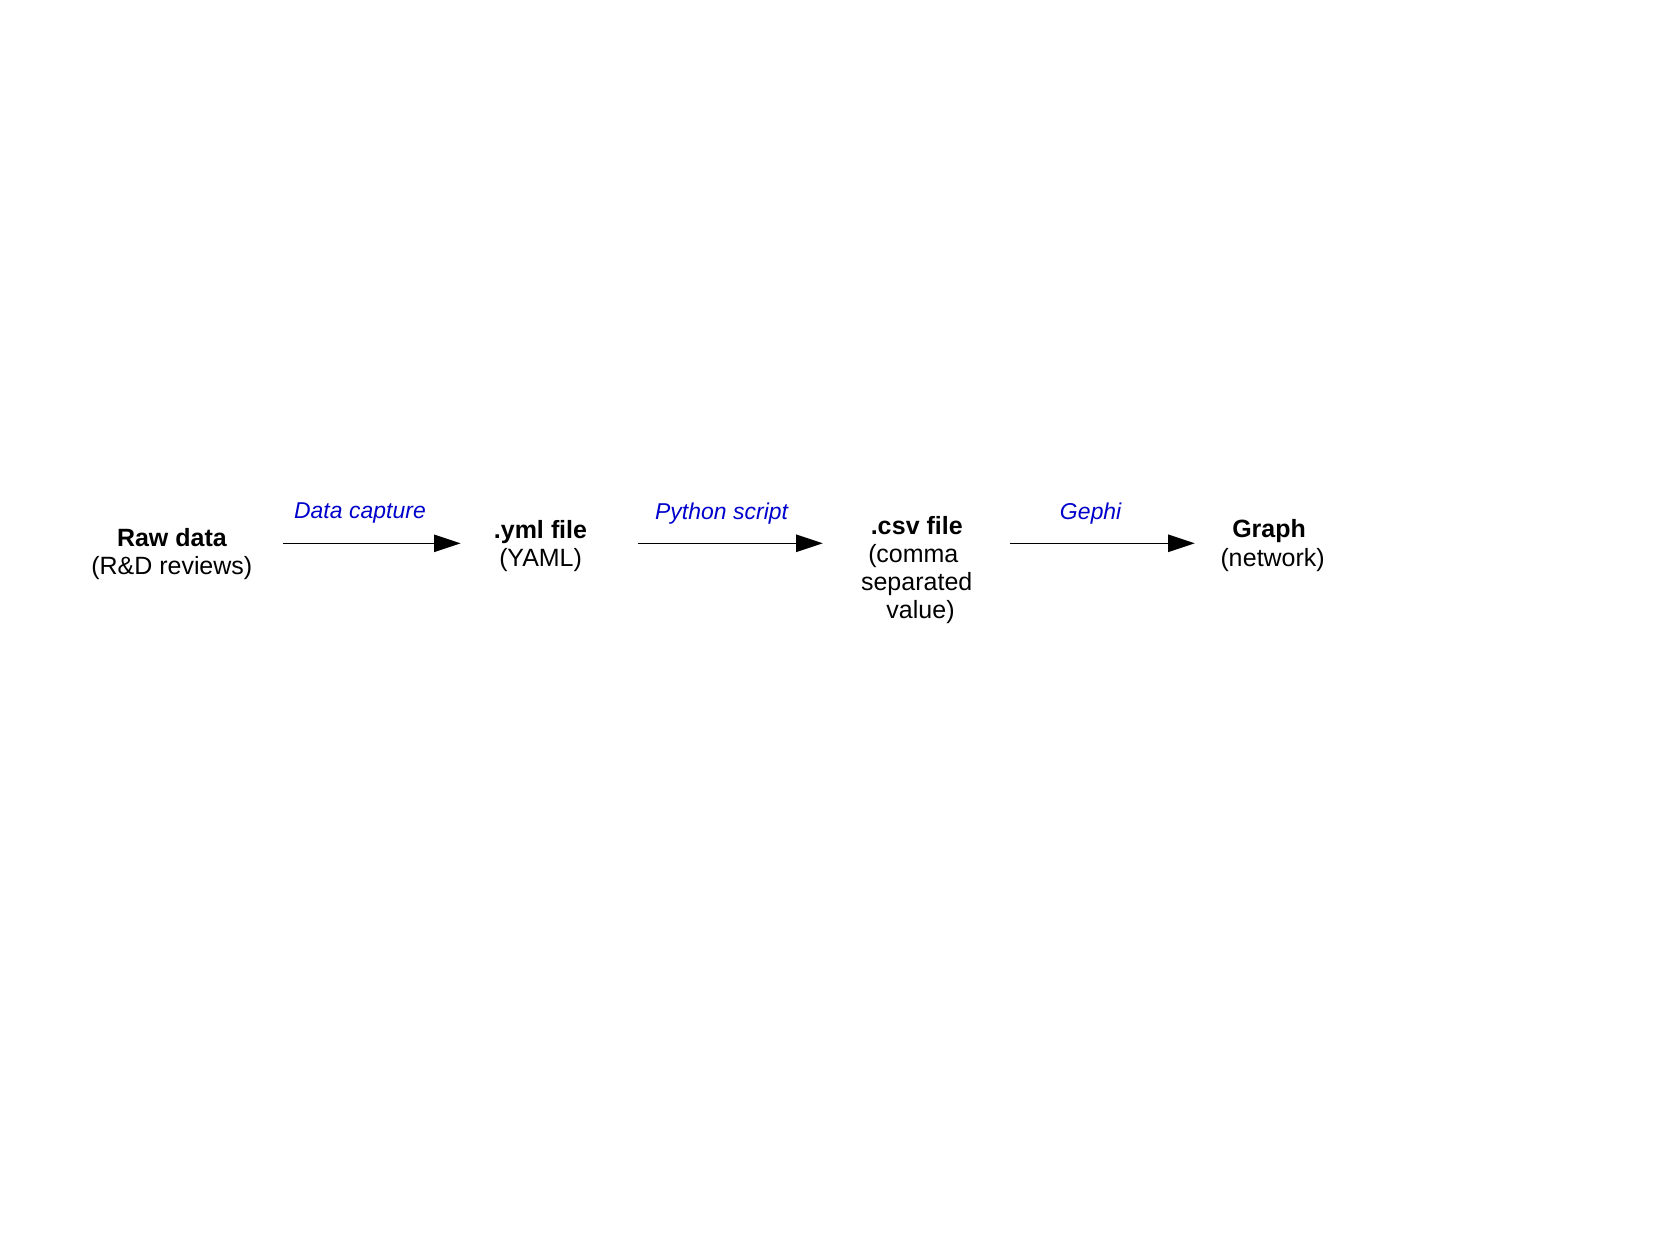

Data capture
Python script
Gephi
.csv file
(comma
separated
 value)
Graph
 (network)
.yml file
(YAML)
Raw data
(R&D reviews)